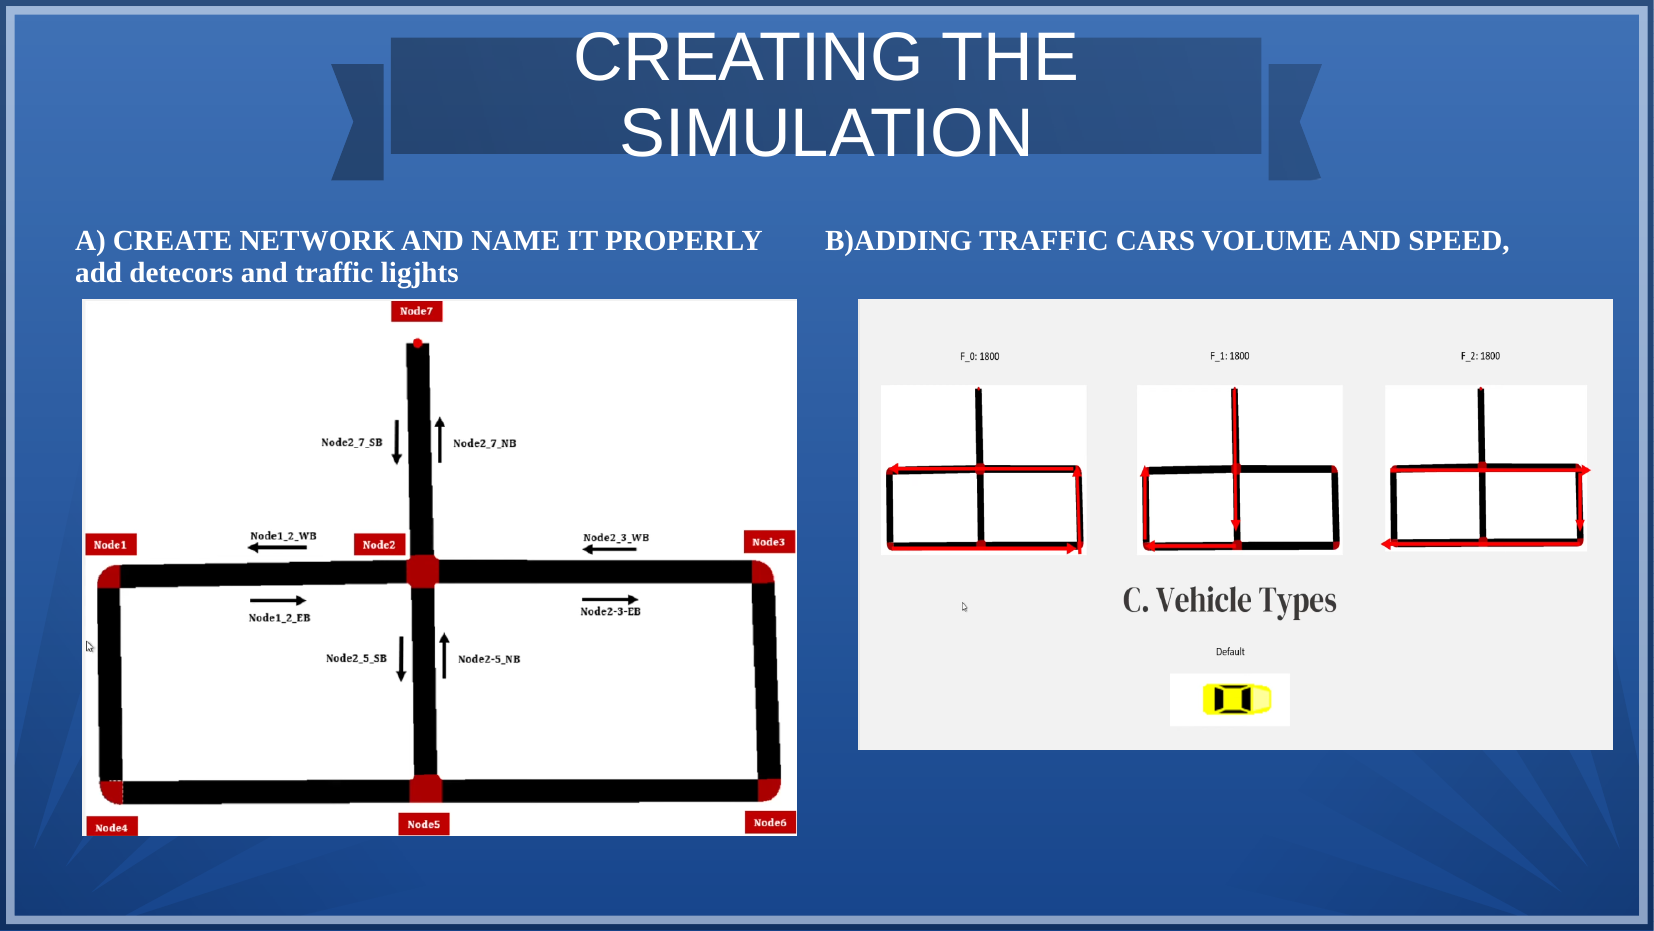

# CREATING THE SIMULATION
A) CREATE NETWORK AND NAME IT PROPERLY	B)ADDING TRAFFIC CARS VOLUME AND SPEED, add detecors and traffic ligjhts